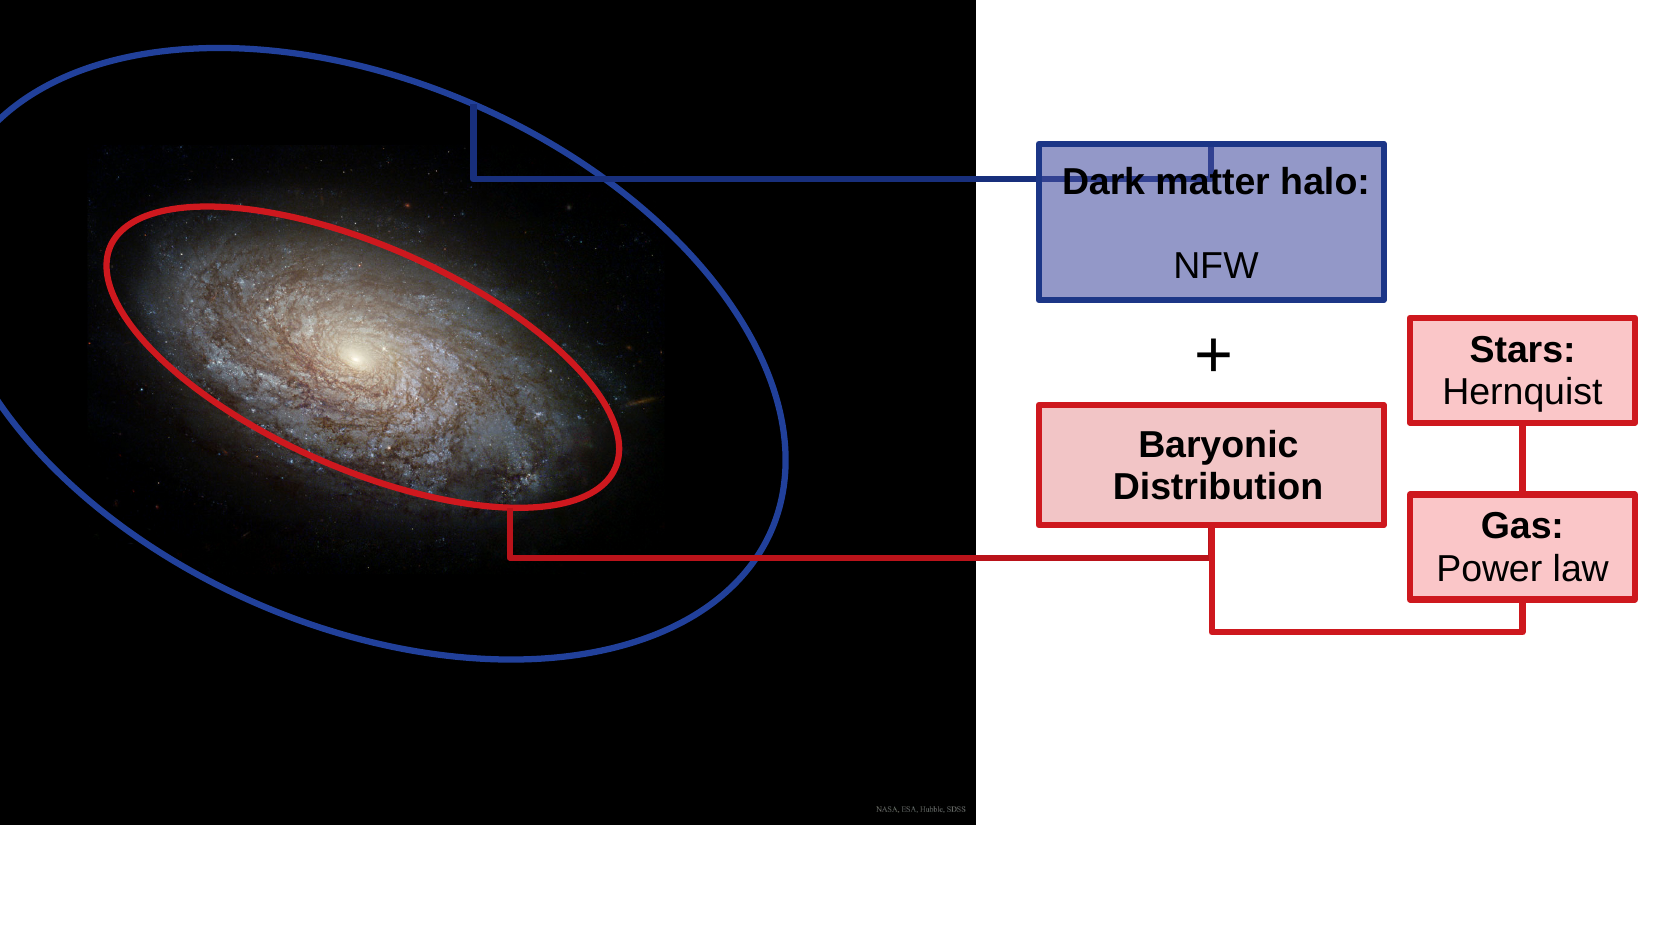

Dark matter halo:
NFW
+
Baryonic
Distribution
Stars:
Hernquist
Gas:
Power law